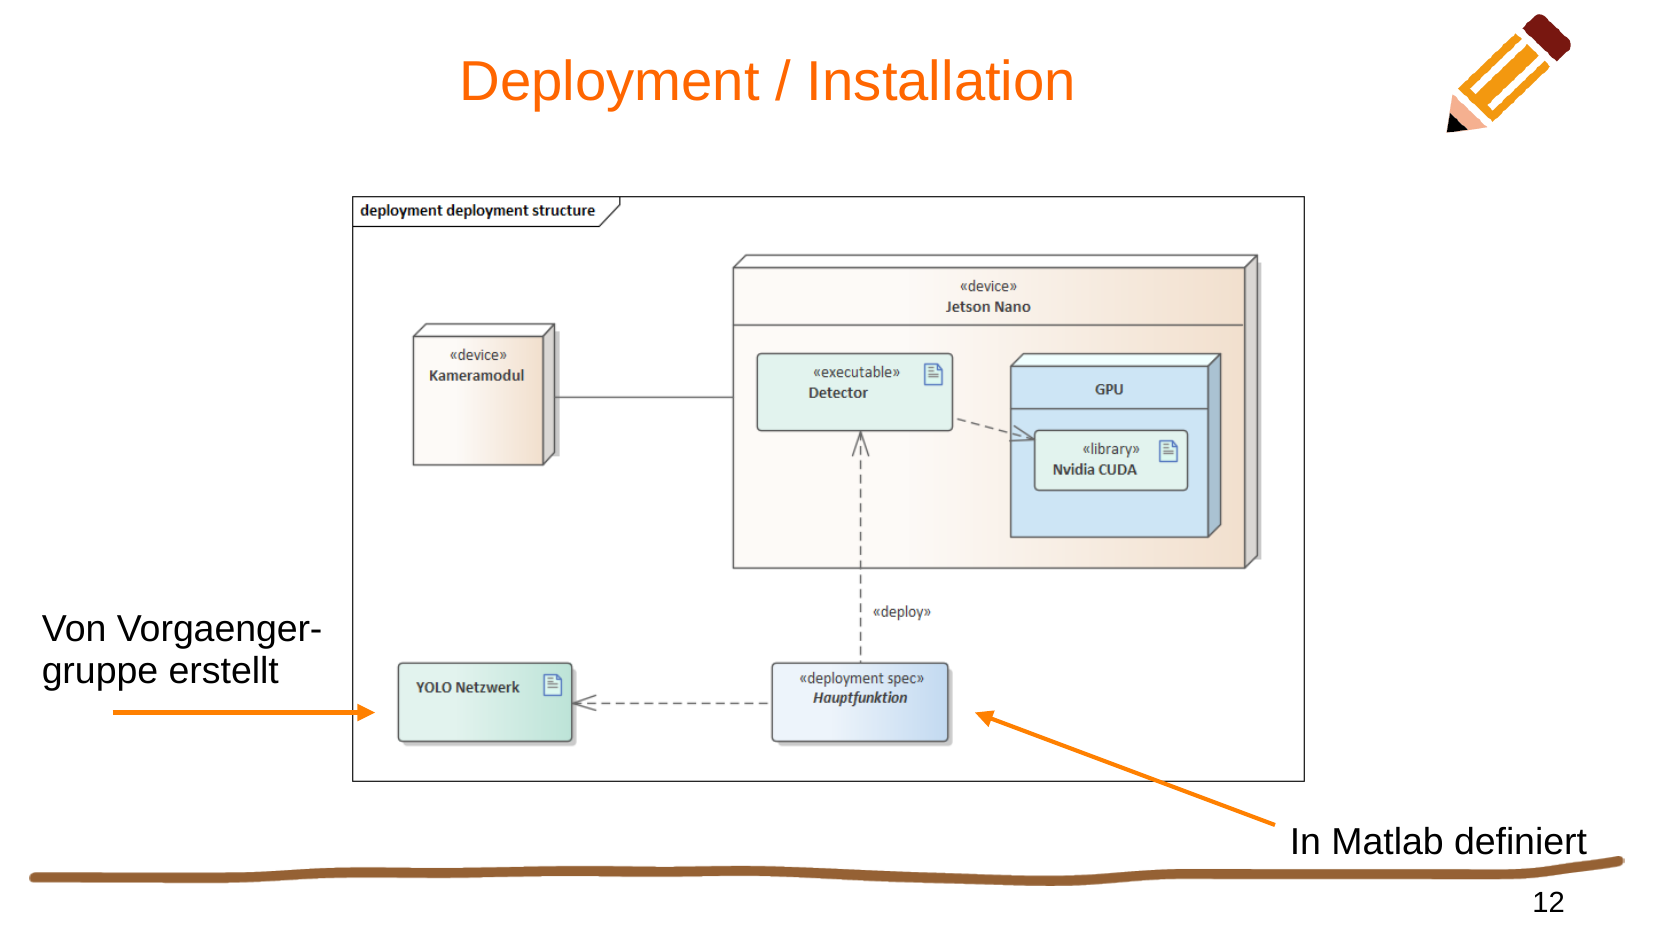

# Deployment / Installation
Von Vorgaenger-
gruppe erstellt
In Matlab definiert
12